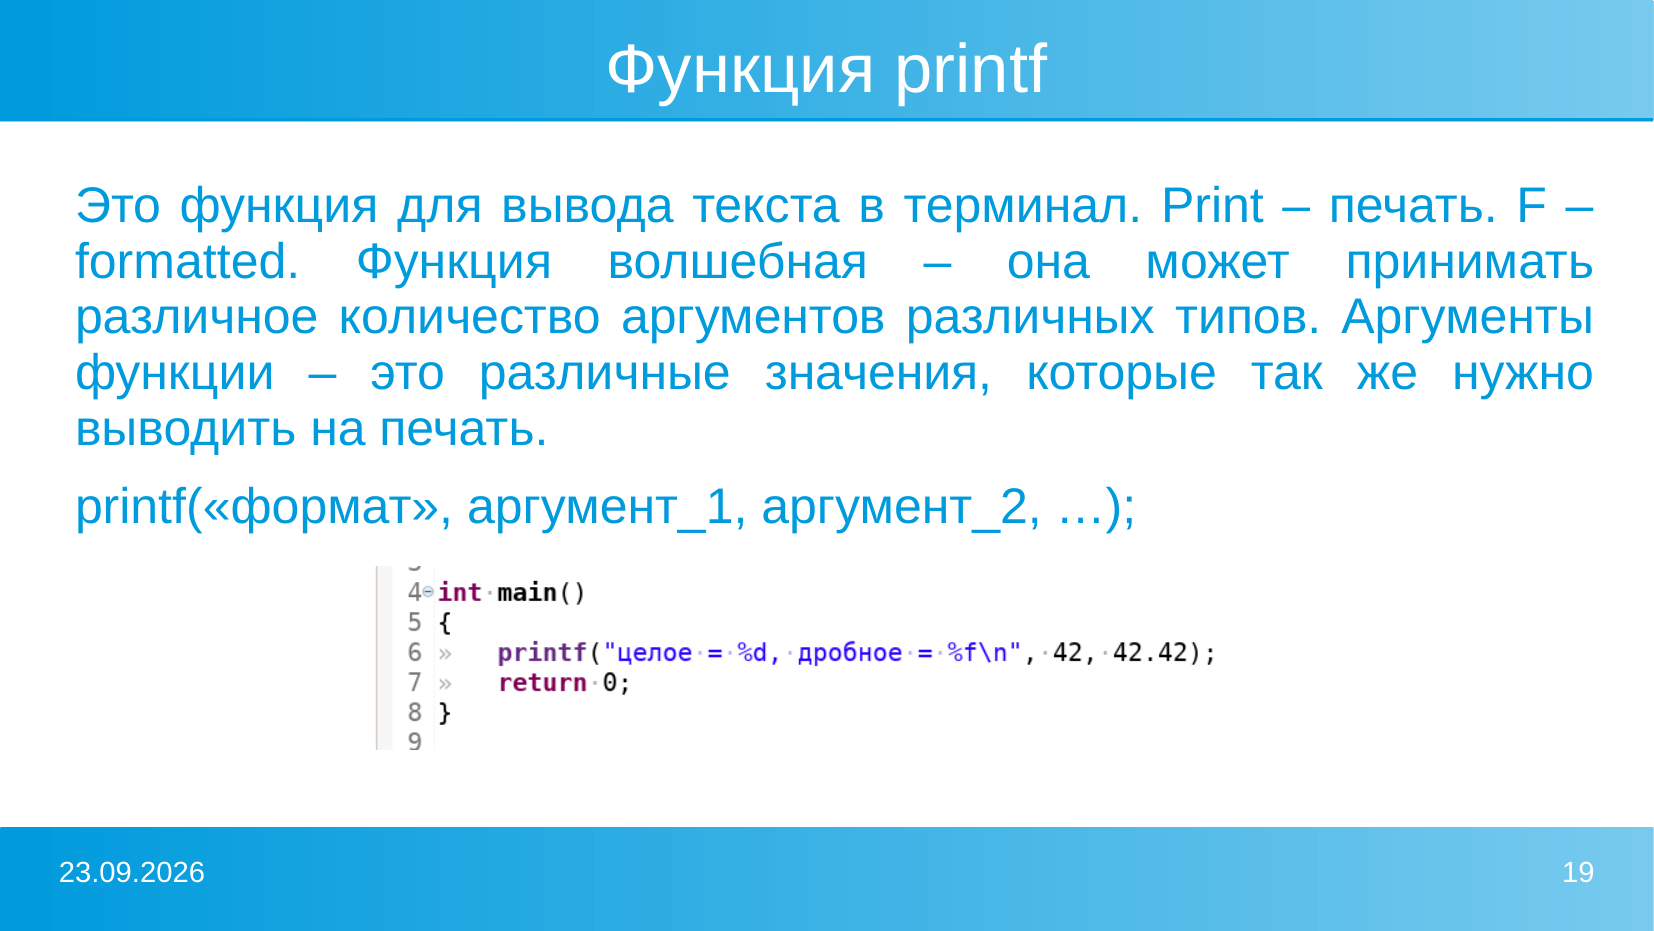

# Функция printf
Это функция для вывода текста в терминал. Print – печать. F – formatted. Функция волшебная – она может принимать различное количество аргументов различных типов. Аргументы функции – это различные значения, которые так же нужно выводить на печать.
printf(«формат», аргумент_1, аргумент_2, …);
19